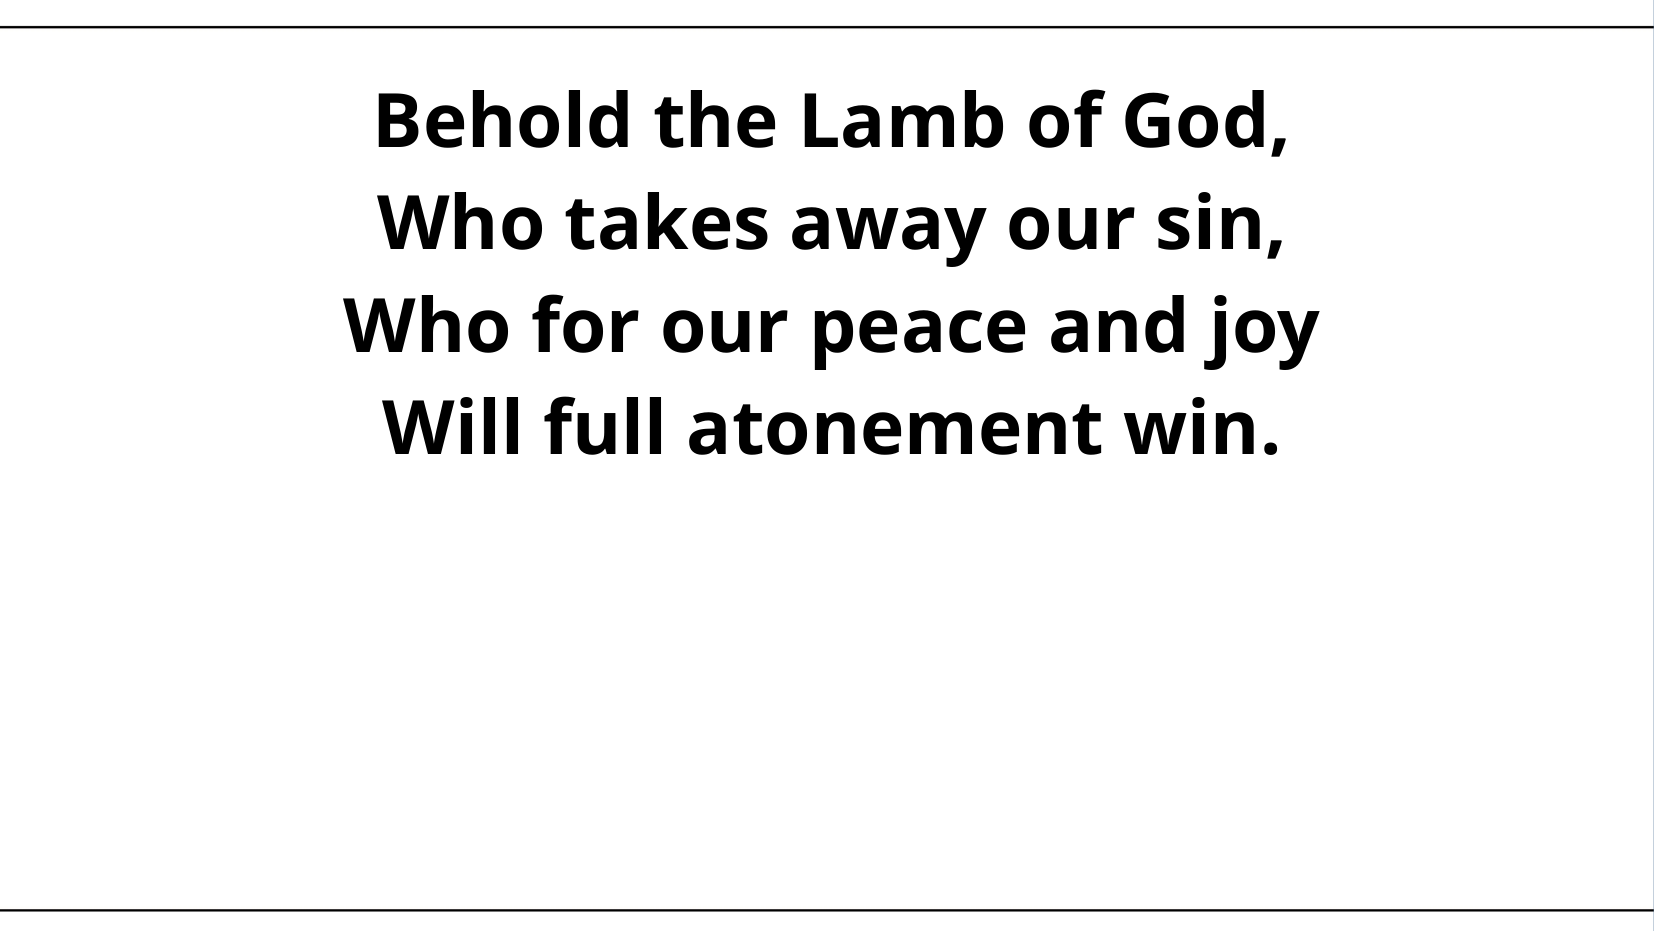

Behold the Lamb of God,
Who takes away our sin,
Who for our peace and joy
Will full atonement win.